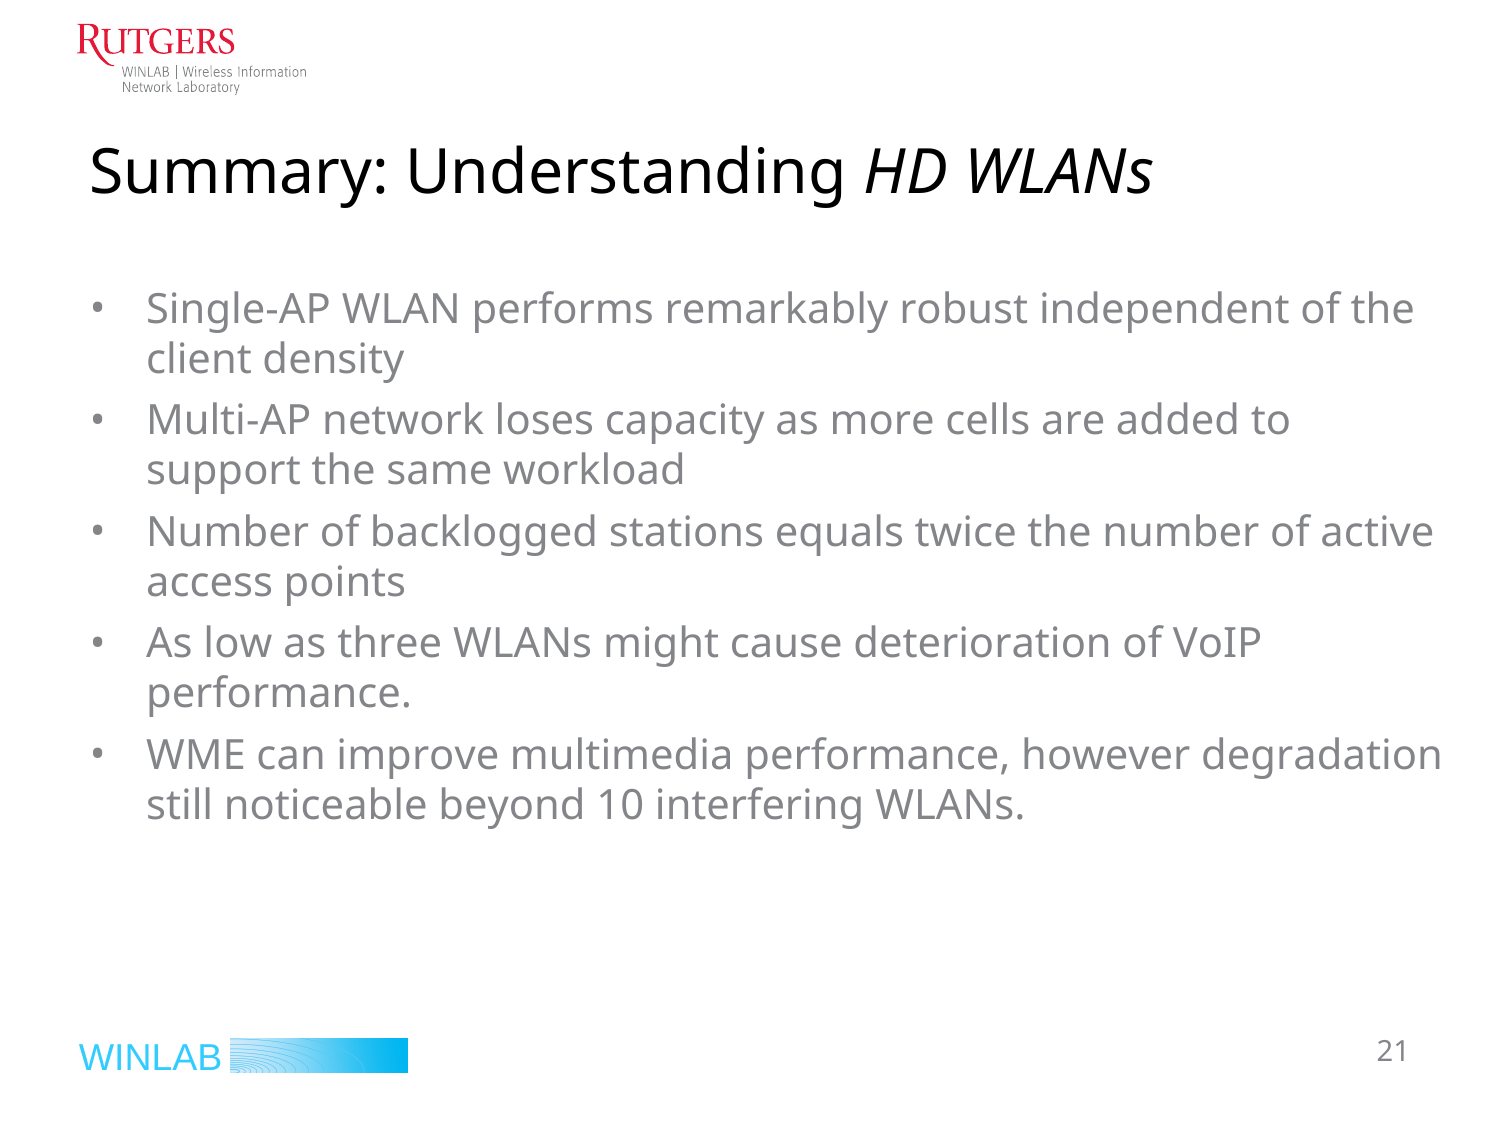

# Summary: Understanding HD WLANs
Single-AP WLAN performs remarkably robust independent of the client density
Multi-AP network loses capacity as more cells are added to support the same workload
Number of backlogged stations equals twice the number of active access points
As low as three WLANs might cause deterioration of VoIP performance.
WME can improve multimedia performance, however degradation still noticeable beyond 10 interfering WLANs.
21